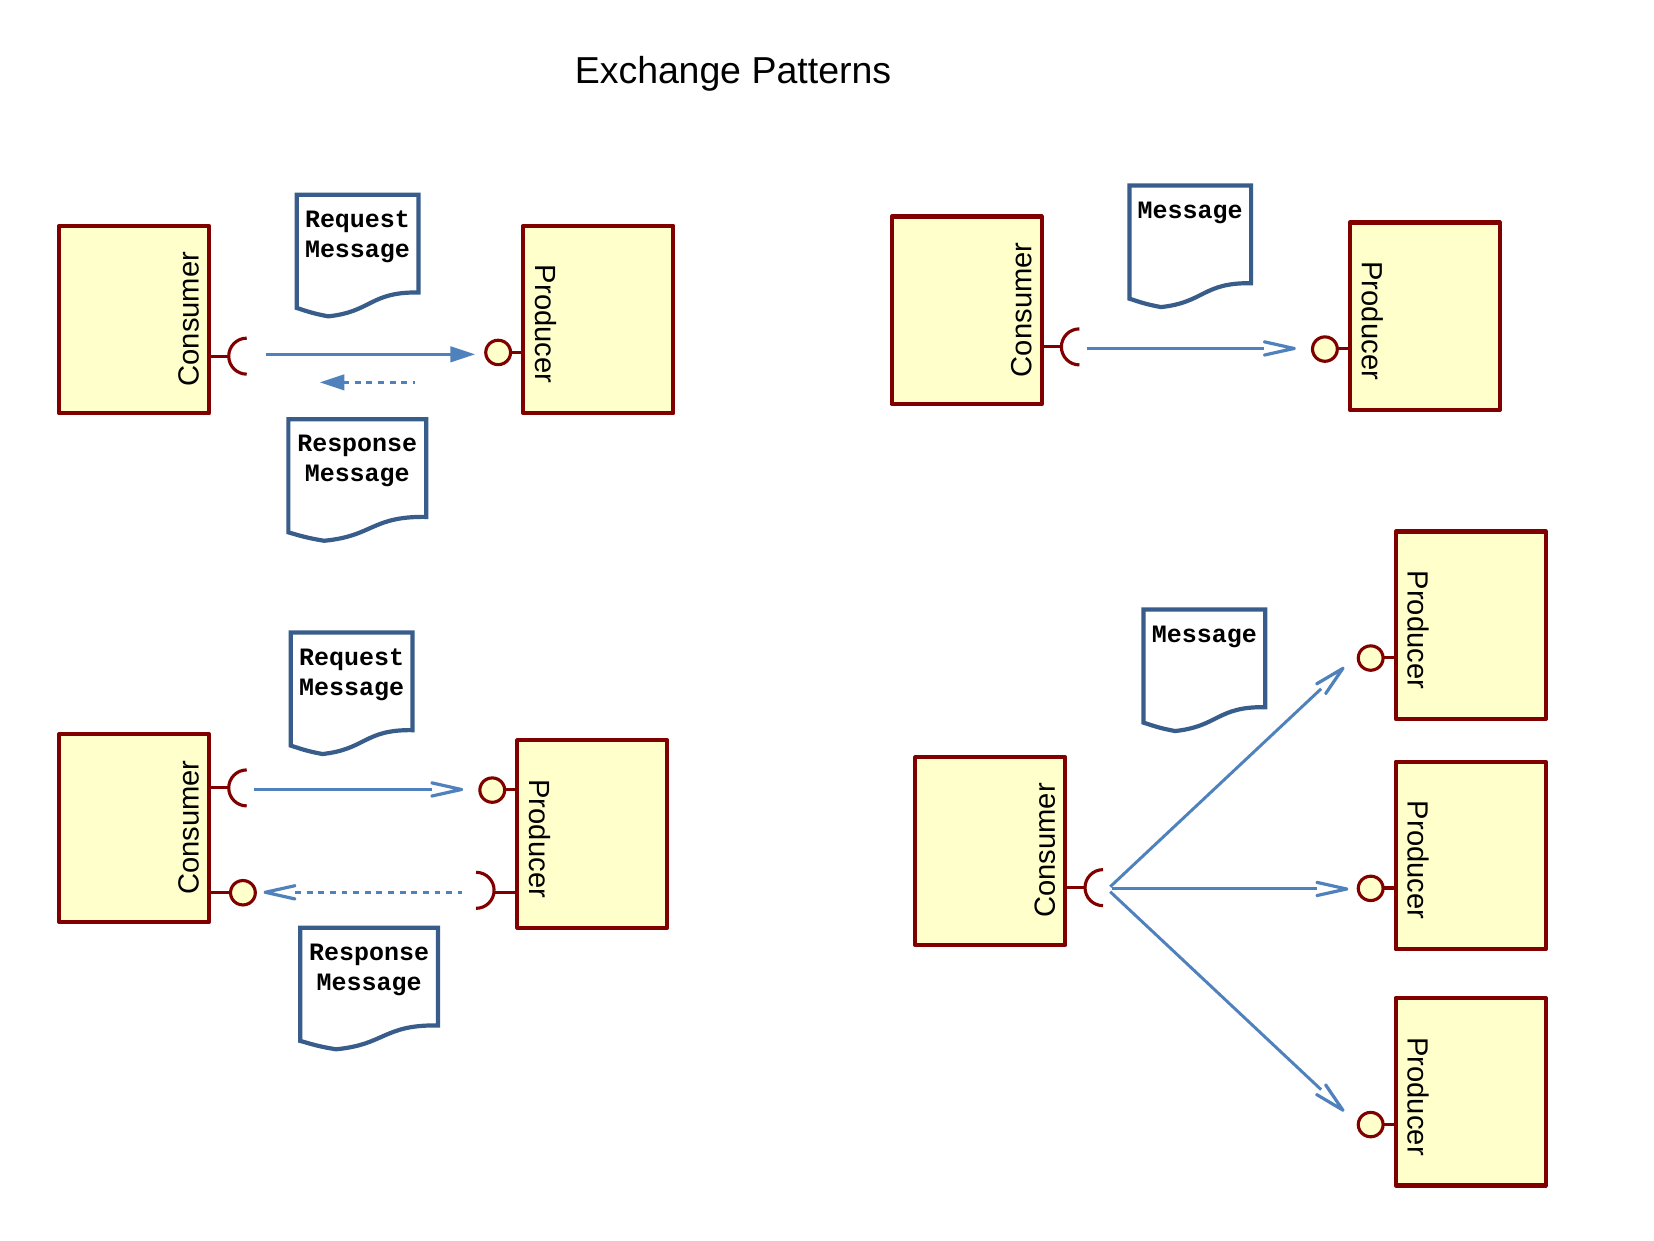

Exchange Patterns
Message
Request
Message
Consumer
Producer
Consumer
Producer
Response
Message
Producer
Message
Request
Message
Consumer
Producer
Consumer
Producer
Response
Message
Producer